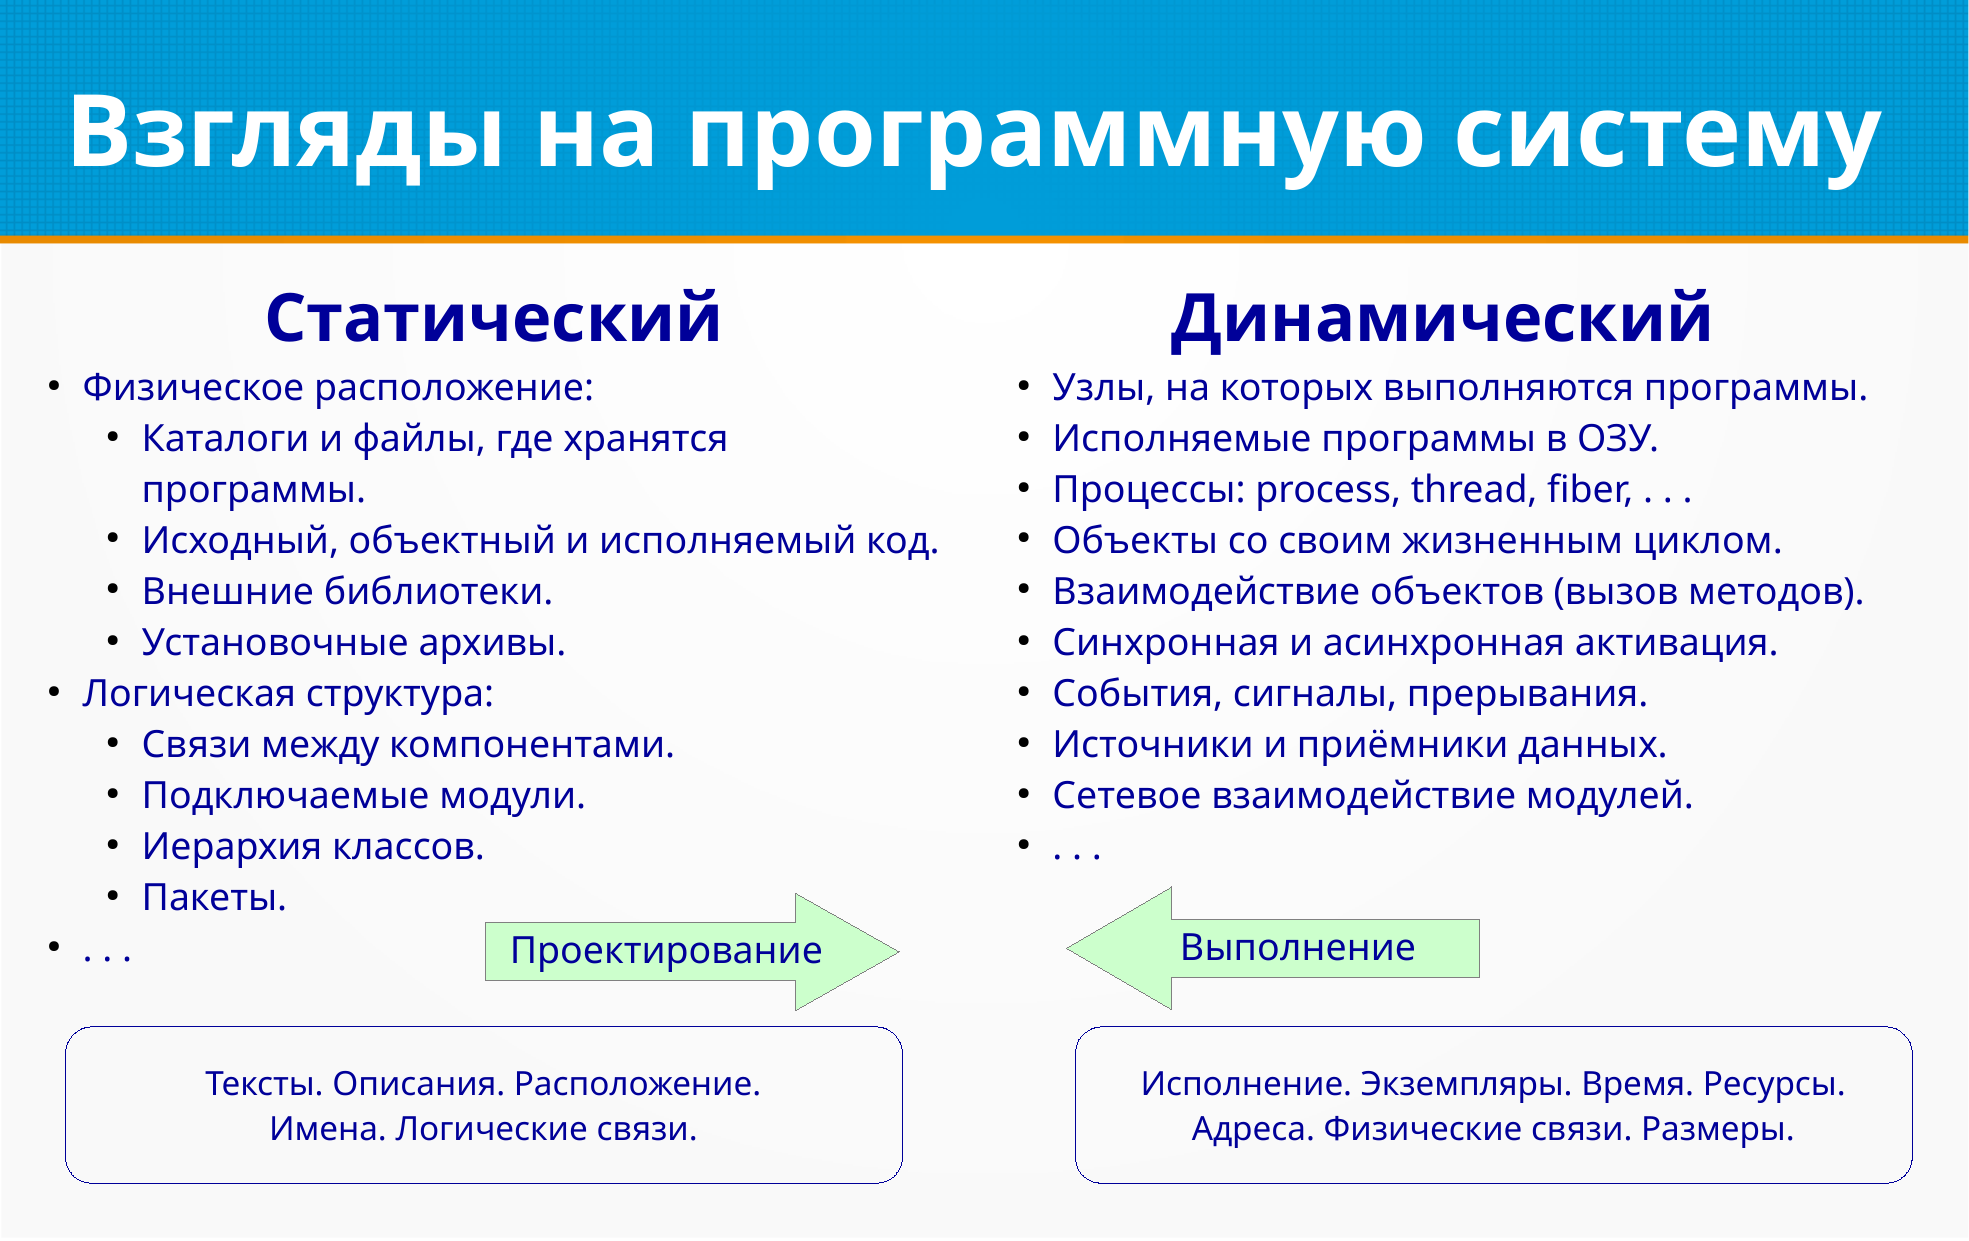

Взгляды на программную систему
Статический
Физическое расположение:
Каталоги и файлы, где хранятся программы.
Исходный, объектный и исполняемый код.
Внешние библиотеки.
Установочные архивы.
Логическая структура:
Связи между компонентами.
Подключаемые модули.
Иерархия классов.
Пакеты.
. . .
Динамический
Узлы, на которых выполняются программы.
Исполняемые программы в ОЗУ.
Процессы: process, thread, fiber, . . .
Объекты со своим жизненным циклом.
Взаимодействие объектов (вызов методов).
Синхронная и асинхронная активация.
События, сигналы, прерывания.
Источники и приёмники данных.
Сетевое взаимодействие модулей.
. . .
Выполнение
Проектирование
Тексты. Описания. Расположение.
Имена. Логические связи.
Исполнение. Экземпляры. Время. Ресурсы.
Адреса. Физические связи. Размеры.